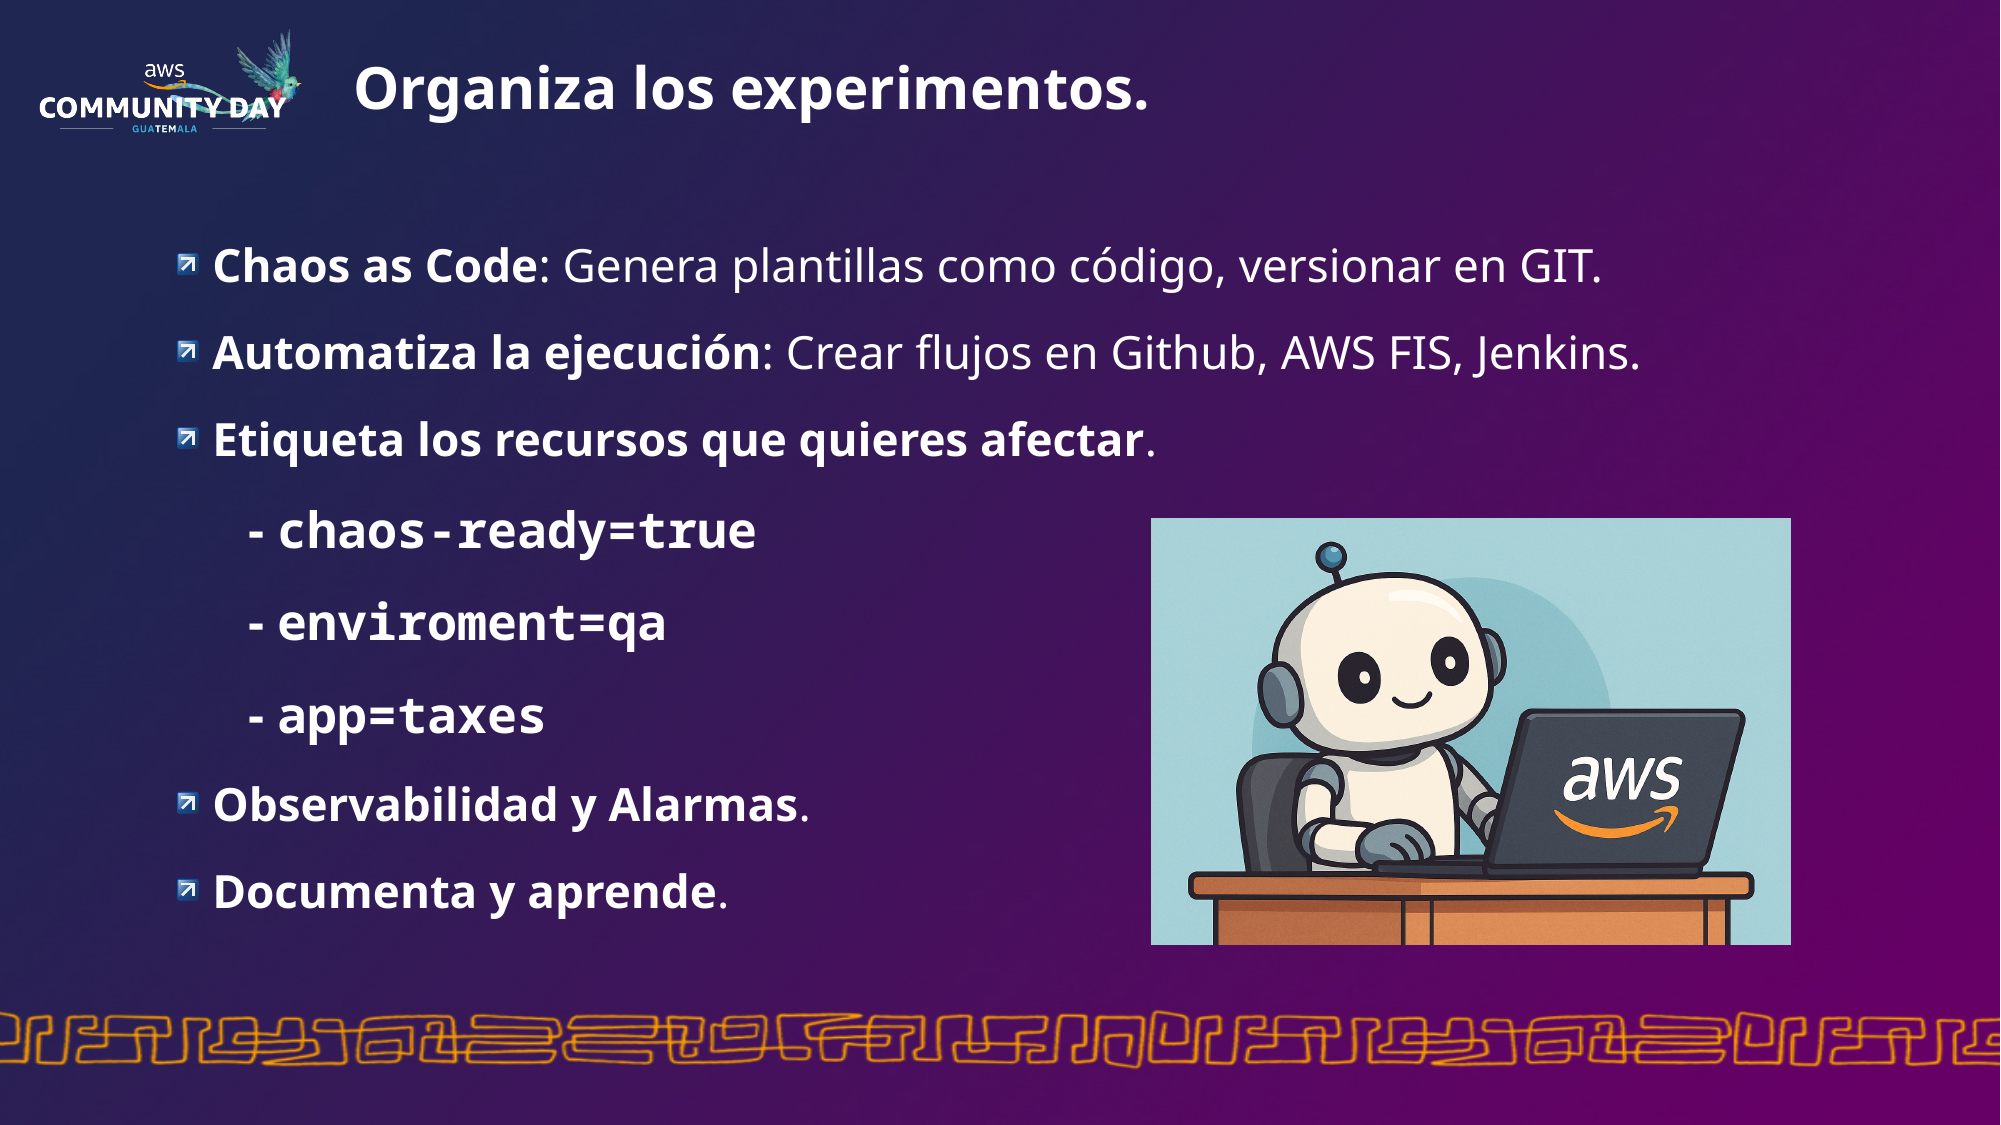

Organiza los experimentos.
Chaos as Code: Genera plantillas como código, versionar en GIT.
Automatiza la ejecución: Crear flujos en Github, AWS FIS, Jenkins.
Etiqueta los recursos que quieres afectar.
- chaos-ready=true
- enviroment=qa
- app=taxes
Observabilidad y Alarmas.
Documenta y aprende.